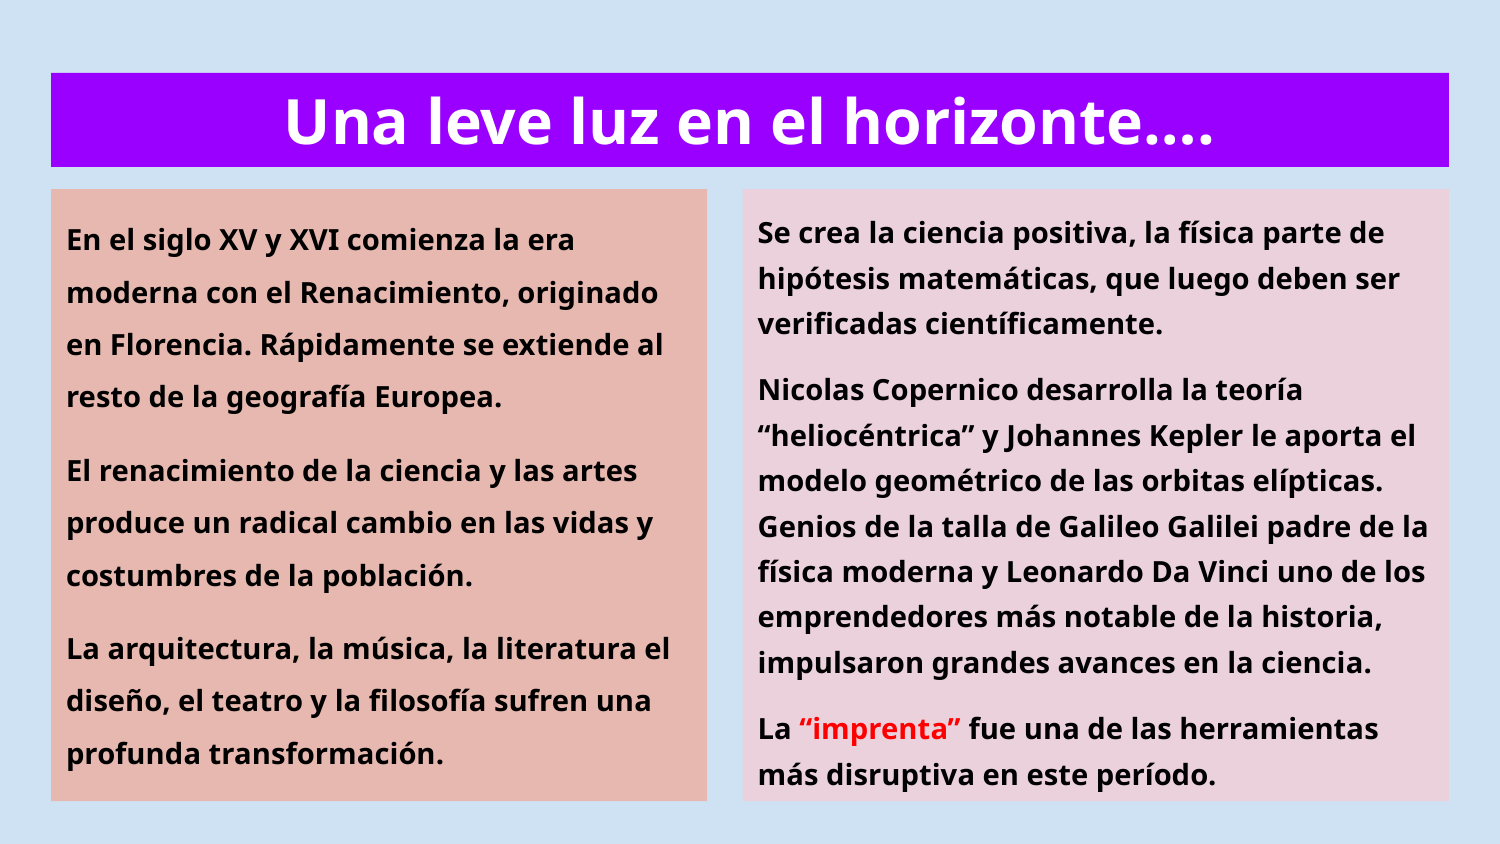

# Una leve luz en el horizonte….
En el siglo XV y XVI comienza la era moderna con el Renacimiento, originado en Florencia. Rápidamente se extiende al resto de la geografía Europea.
El renacimiento de la ciencia y las artes produce un radical cambio en las vidas y costumbres de la población.
La arquitectura, la música, la literatura el diseño, el teatro y la filosofía sufren una profunda transformación.
Se crea la ciencia positiva, la física parte de hipótesis matemáticas, que luego deben ser verificadas científicamente.
Nicolas Copernico desarrolla la teoría “heliocéntrica” y Johannes Kepler le aporta el modelo geométrico de las orbitas elípticas. Genios de la talla de Galileo Galilei padre de la física moderna y Leonardo Da Vinci uno de los emprendedores más notable de la historia, impulsaron grandes avances en la ciencia.
La “imprenta” fue una de las herramientas más disruptiva en este período.